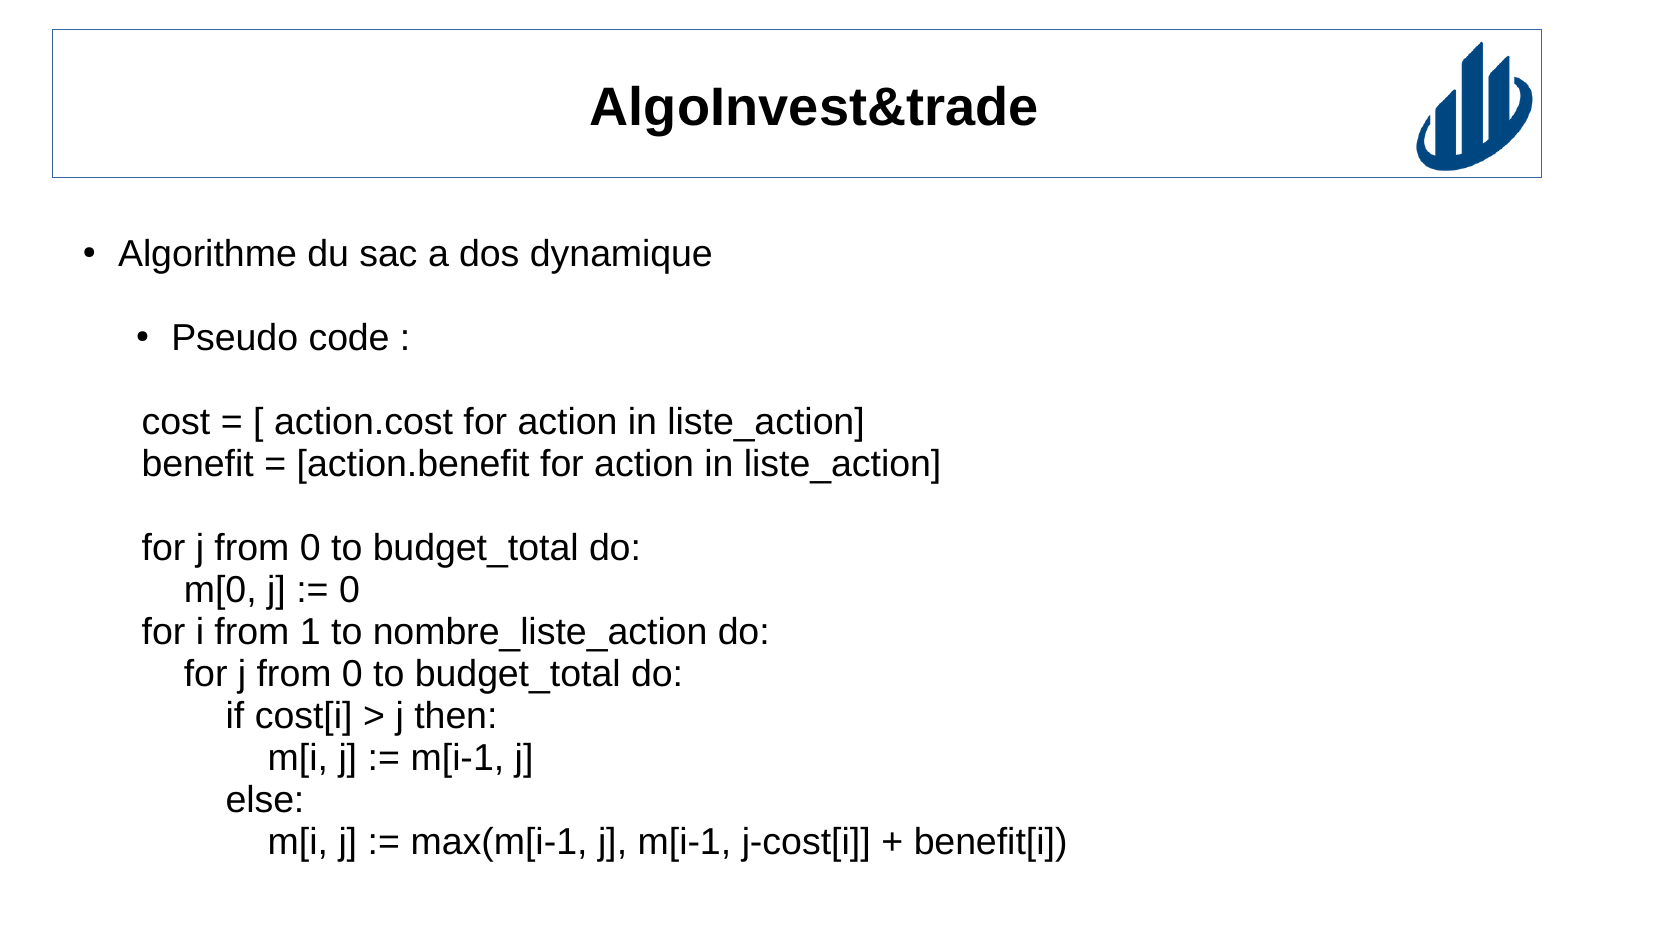

AlgoInvest&trade
# Algorithme du sac a dos dynamique
Pseudo code :
cost = [ action.cost for action in liste_action]
benefit = [action.benefit for action in liste_action]
for j from 0 to budget_total do:
 m[0, j] := 0
for i from 1 to nombre_liste_action do:
 for j from 0 to budget_total do:
 if cost[i] > j then:
 m[i, j] := m[i-1, j]
 else:
 m[i, j] := max(m[i-1, j], m[i-1, j-cost[i]] + benefit[i])